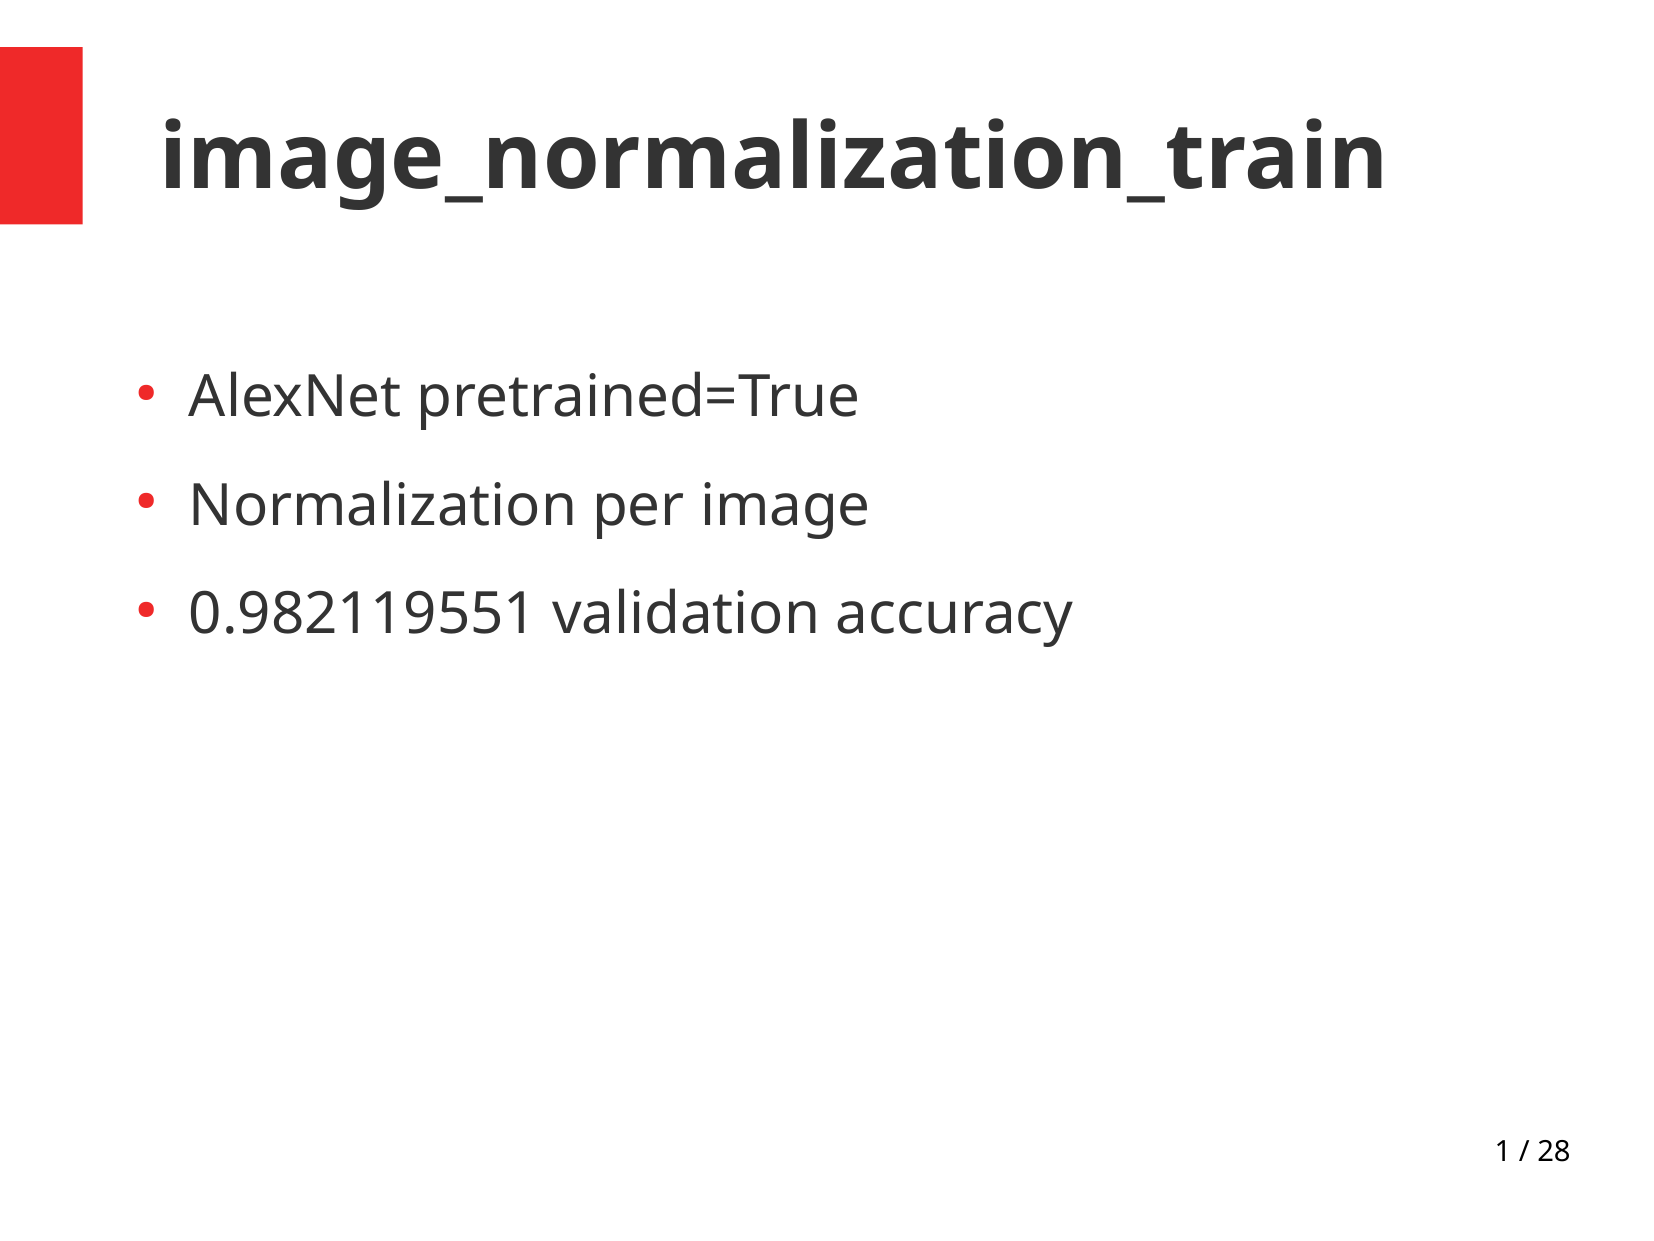

# image_normalization_train
AlexNet pretrained=True
Normalization per image
0.982119551 validation accuracy
1